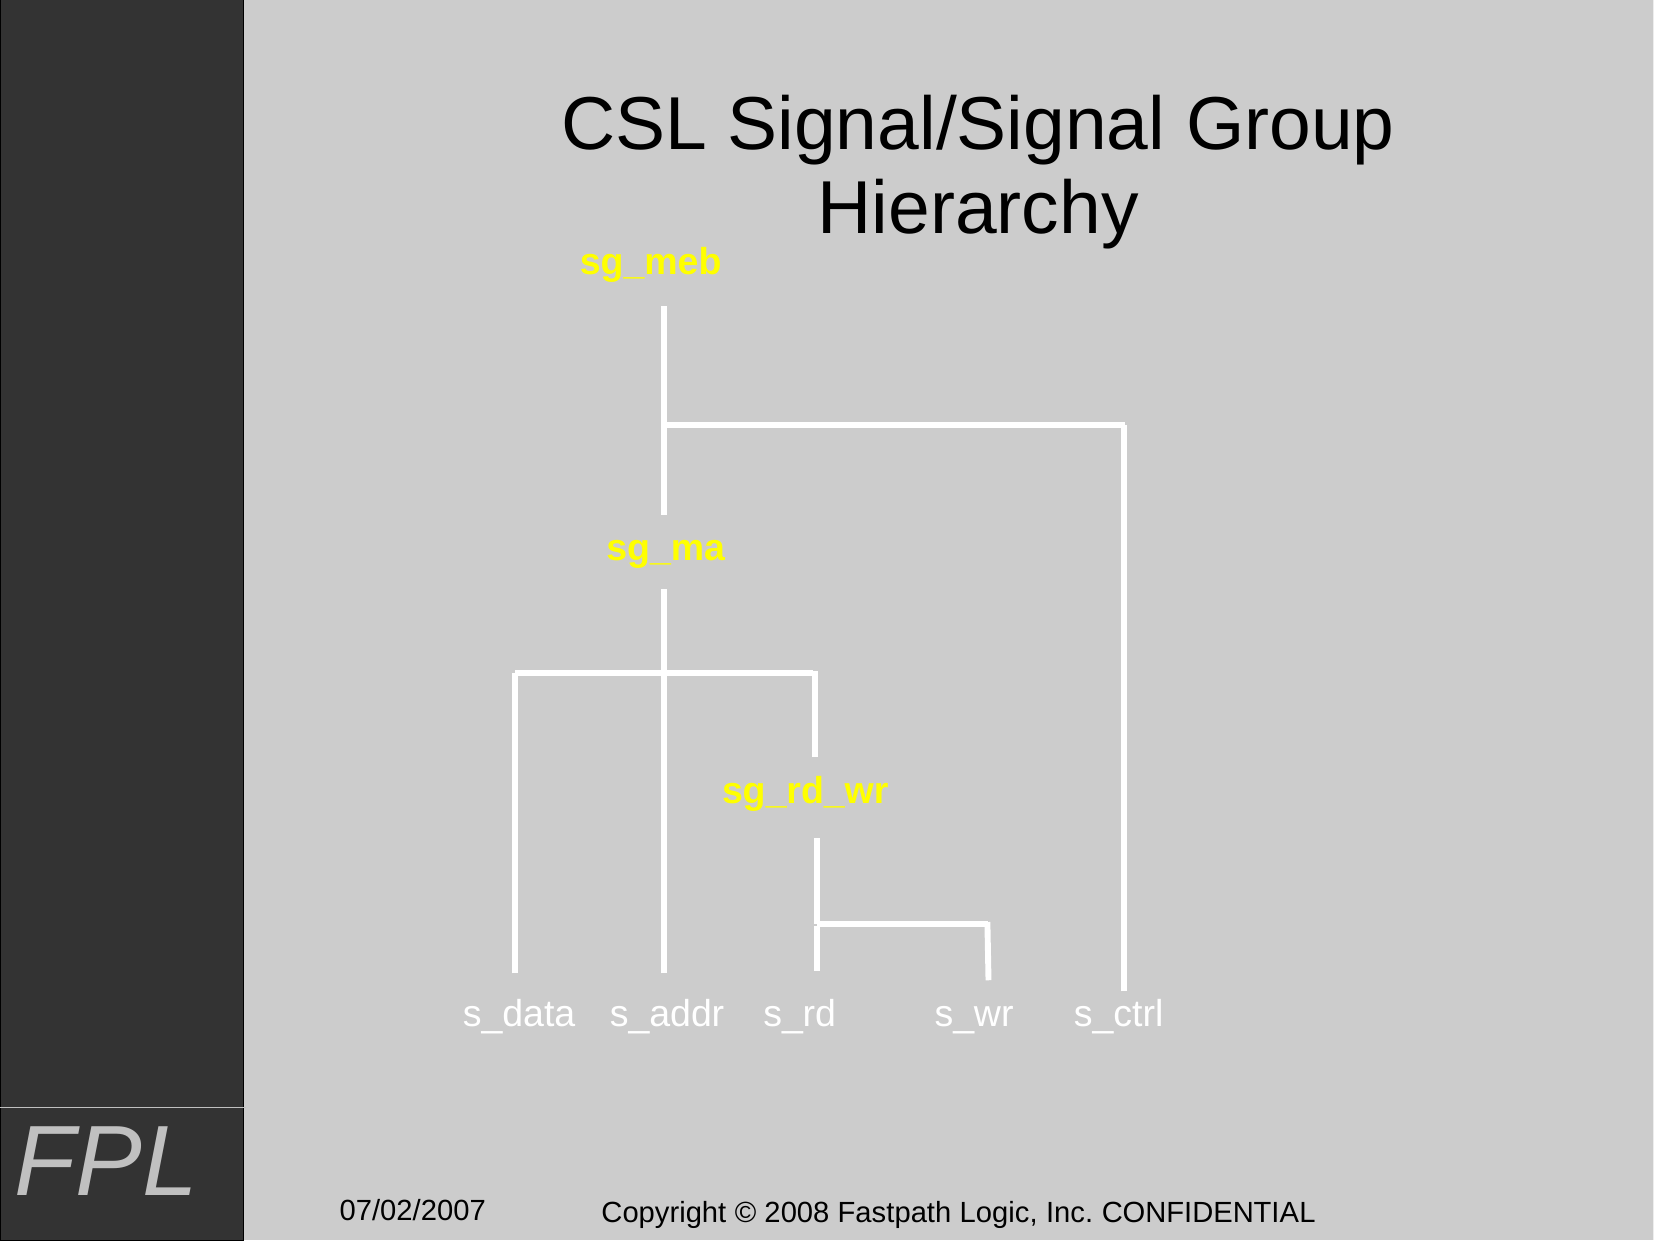

# CSL Signal/Signal Group Hierarchy
sg_meb
sg_ma
sg_rd_wr
s_data
s_addr
s_rd
s_wr
s_ctrl
07/02/2007
© 2007 FASTPATH LOGIC INC.